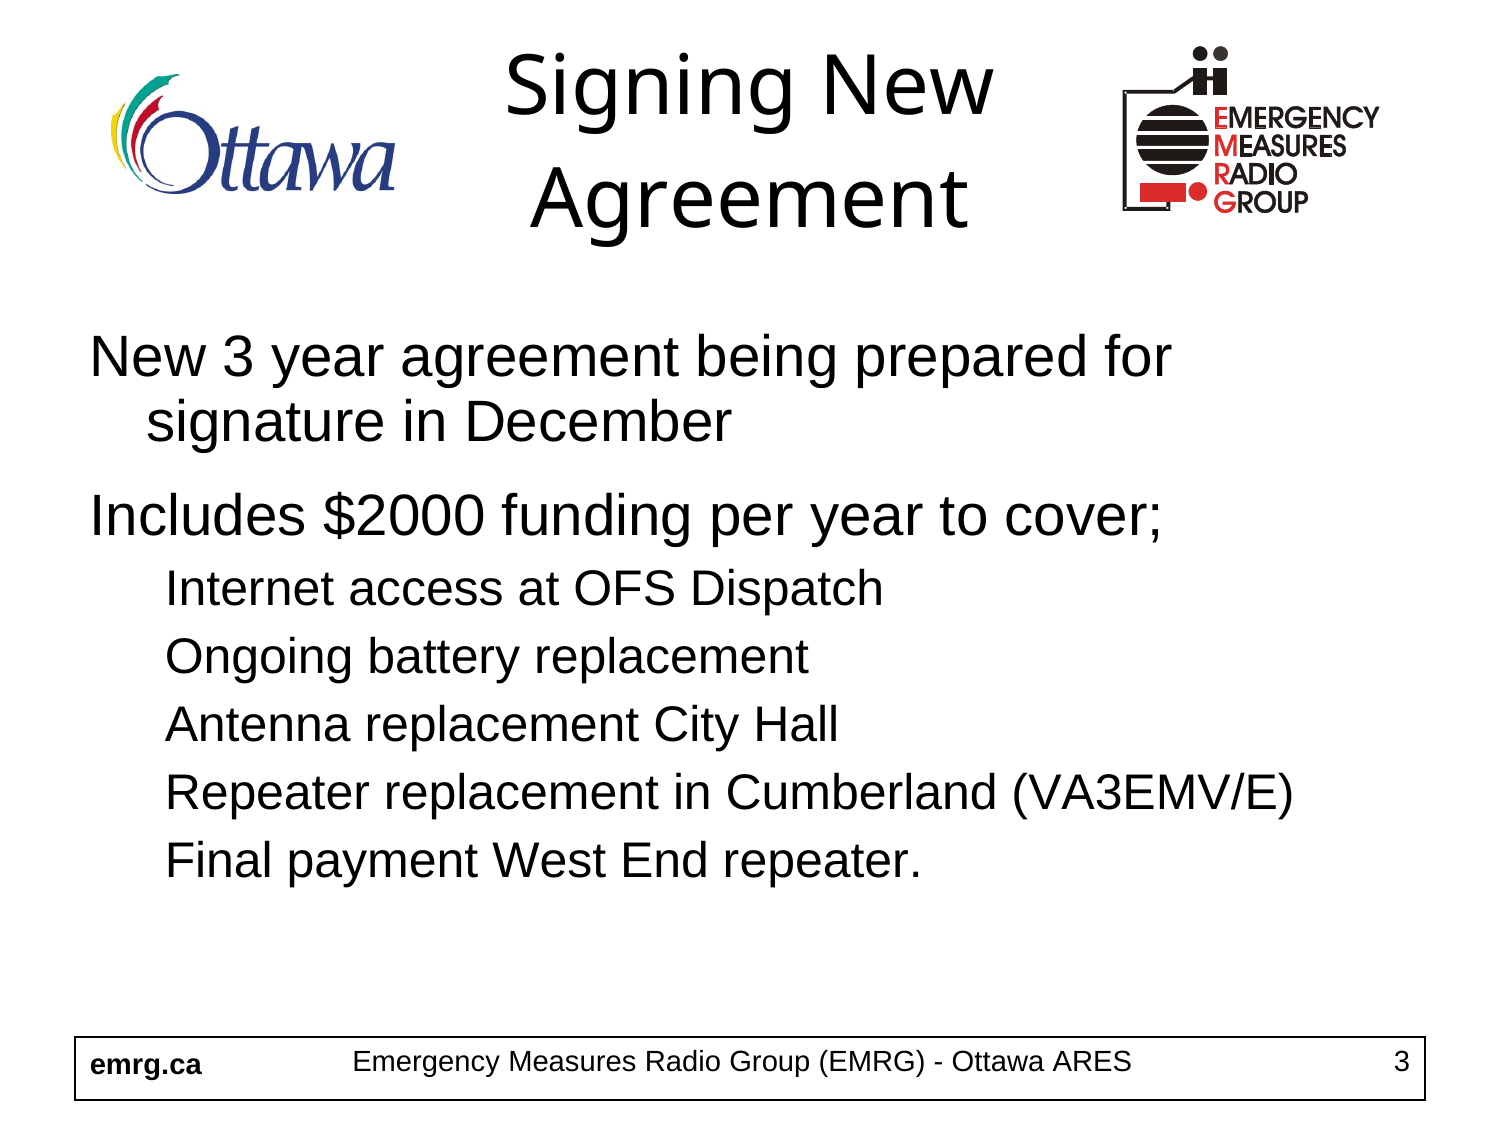

# Signing New Agreement
New 3 year agreement being prepared for signature in December
Includes $2000 funding per year to cover;
Internet access at OFS Dispatch
Ongoing battery replacement
Antenna replacement City Hall
Repeater replacement in Cumberland (VA3EMV/E)
Final payment West End repeater.
Emergency Measures Radio Group (EMRG) - Ottawa ARES
3